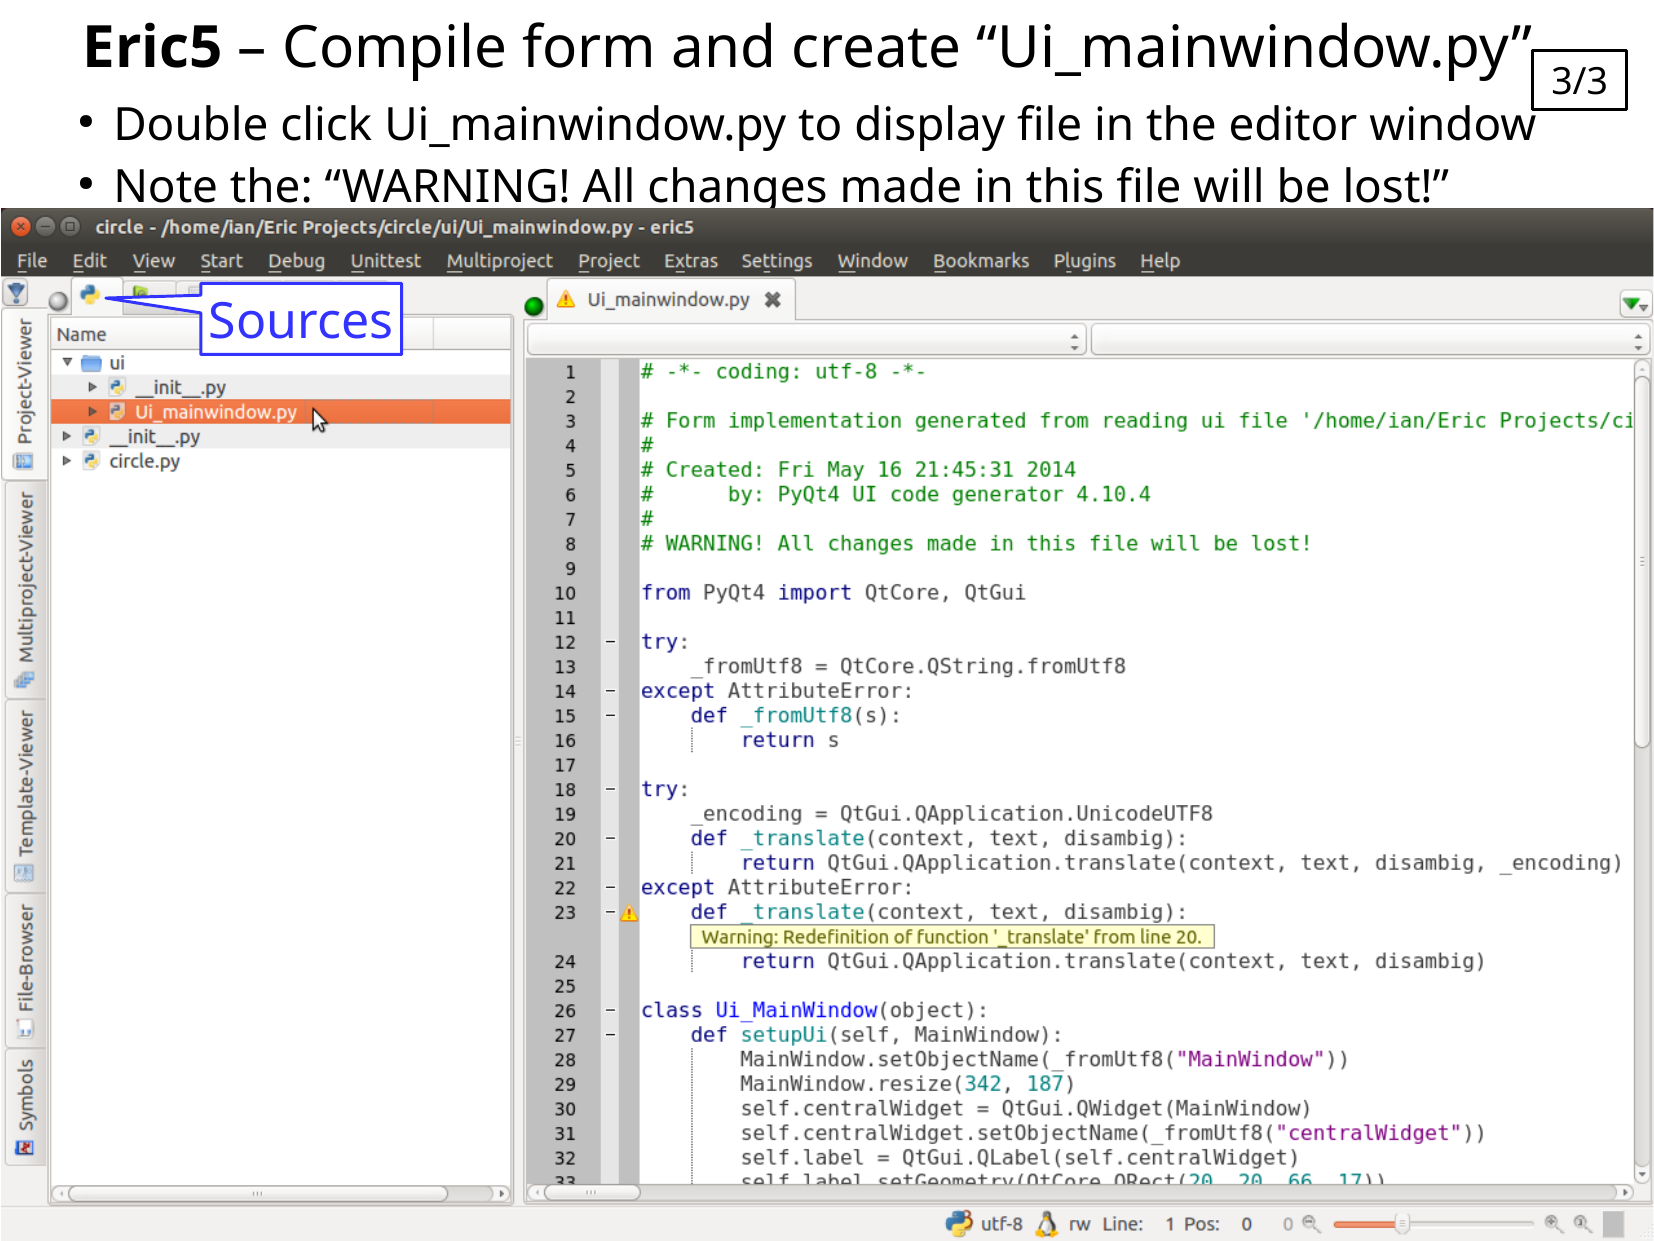

# Eric5 – Compile form and create “Ui_mainwindow.py”
3/3
Double click Ui_mainwindow.py to display file in the editor window
Note the: “WARNING! All changes made in this file will be lost!”
Sources
35